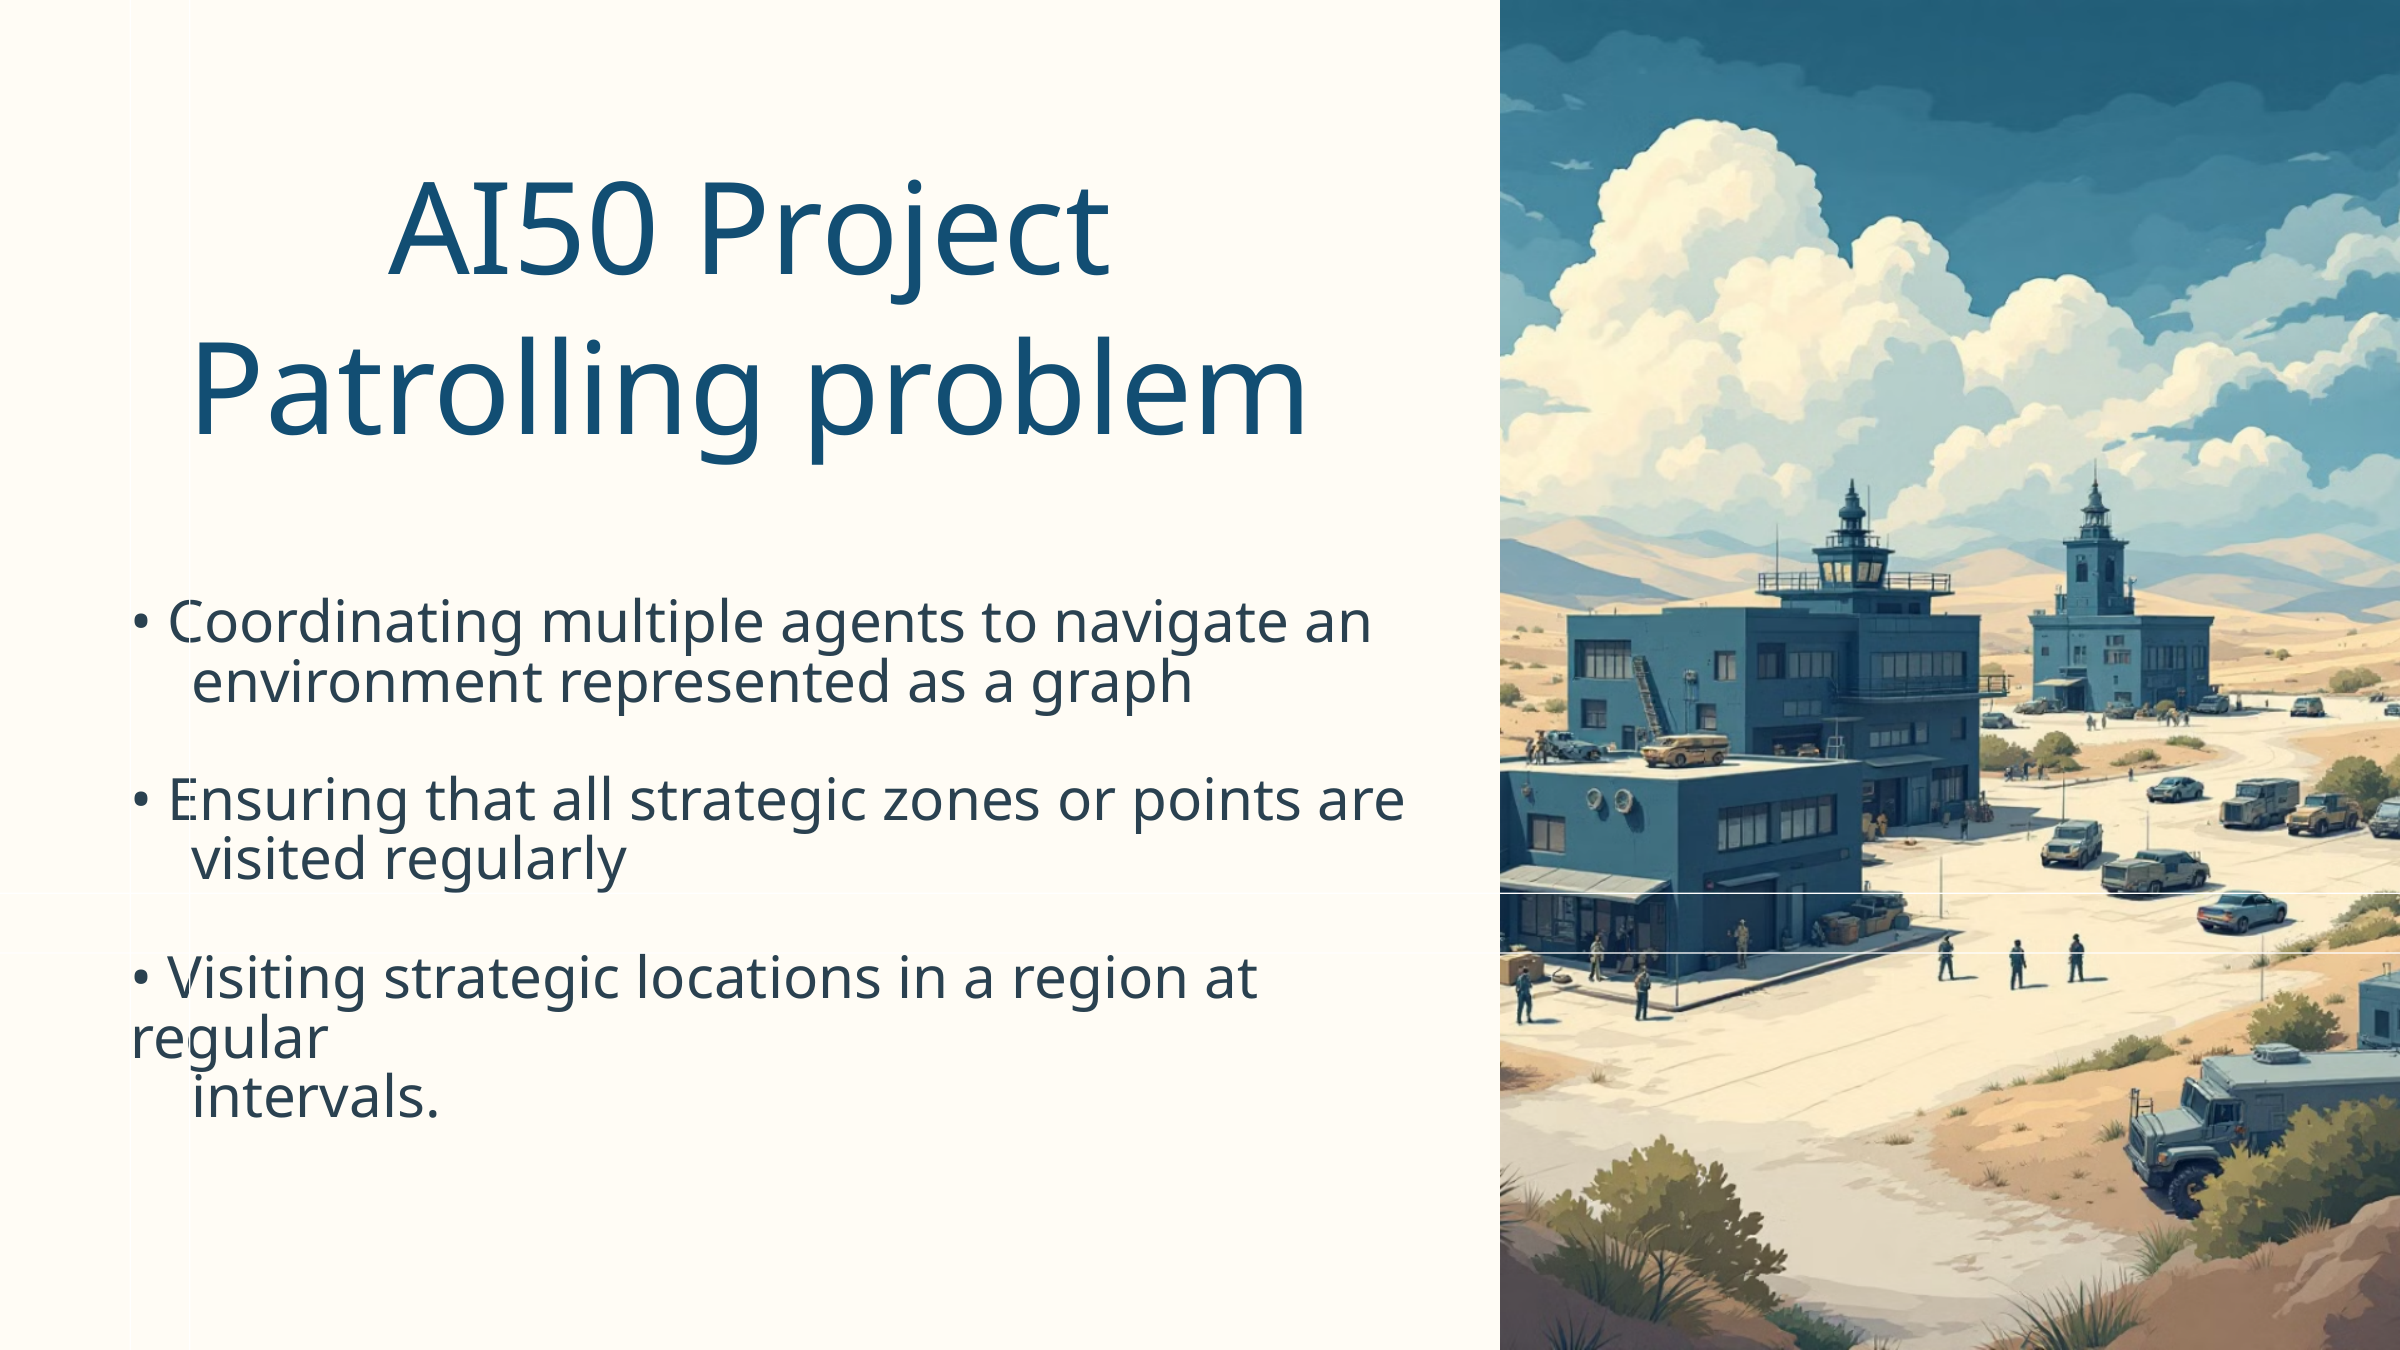

AI50 Project
Patrolling problem
• Coordinating multiple agents to navigate an
 environment represented as a graph
• Ensuring that all strategic zones or points are
 visited regularly
• Visiting strategic locations in a region at regular
 intervals.